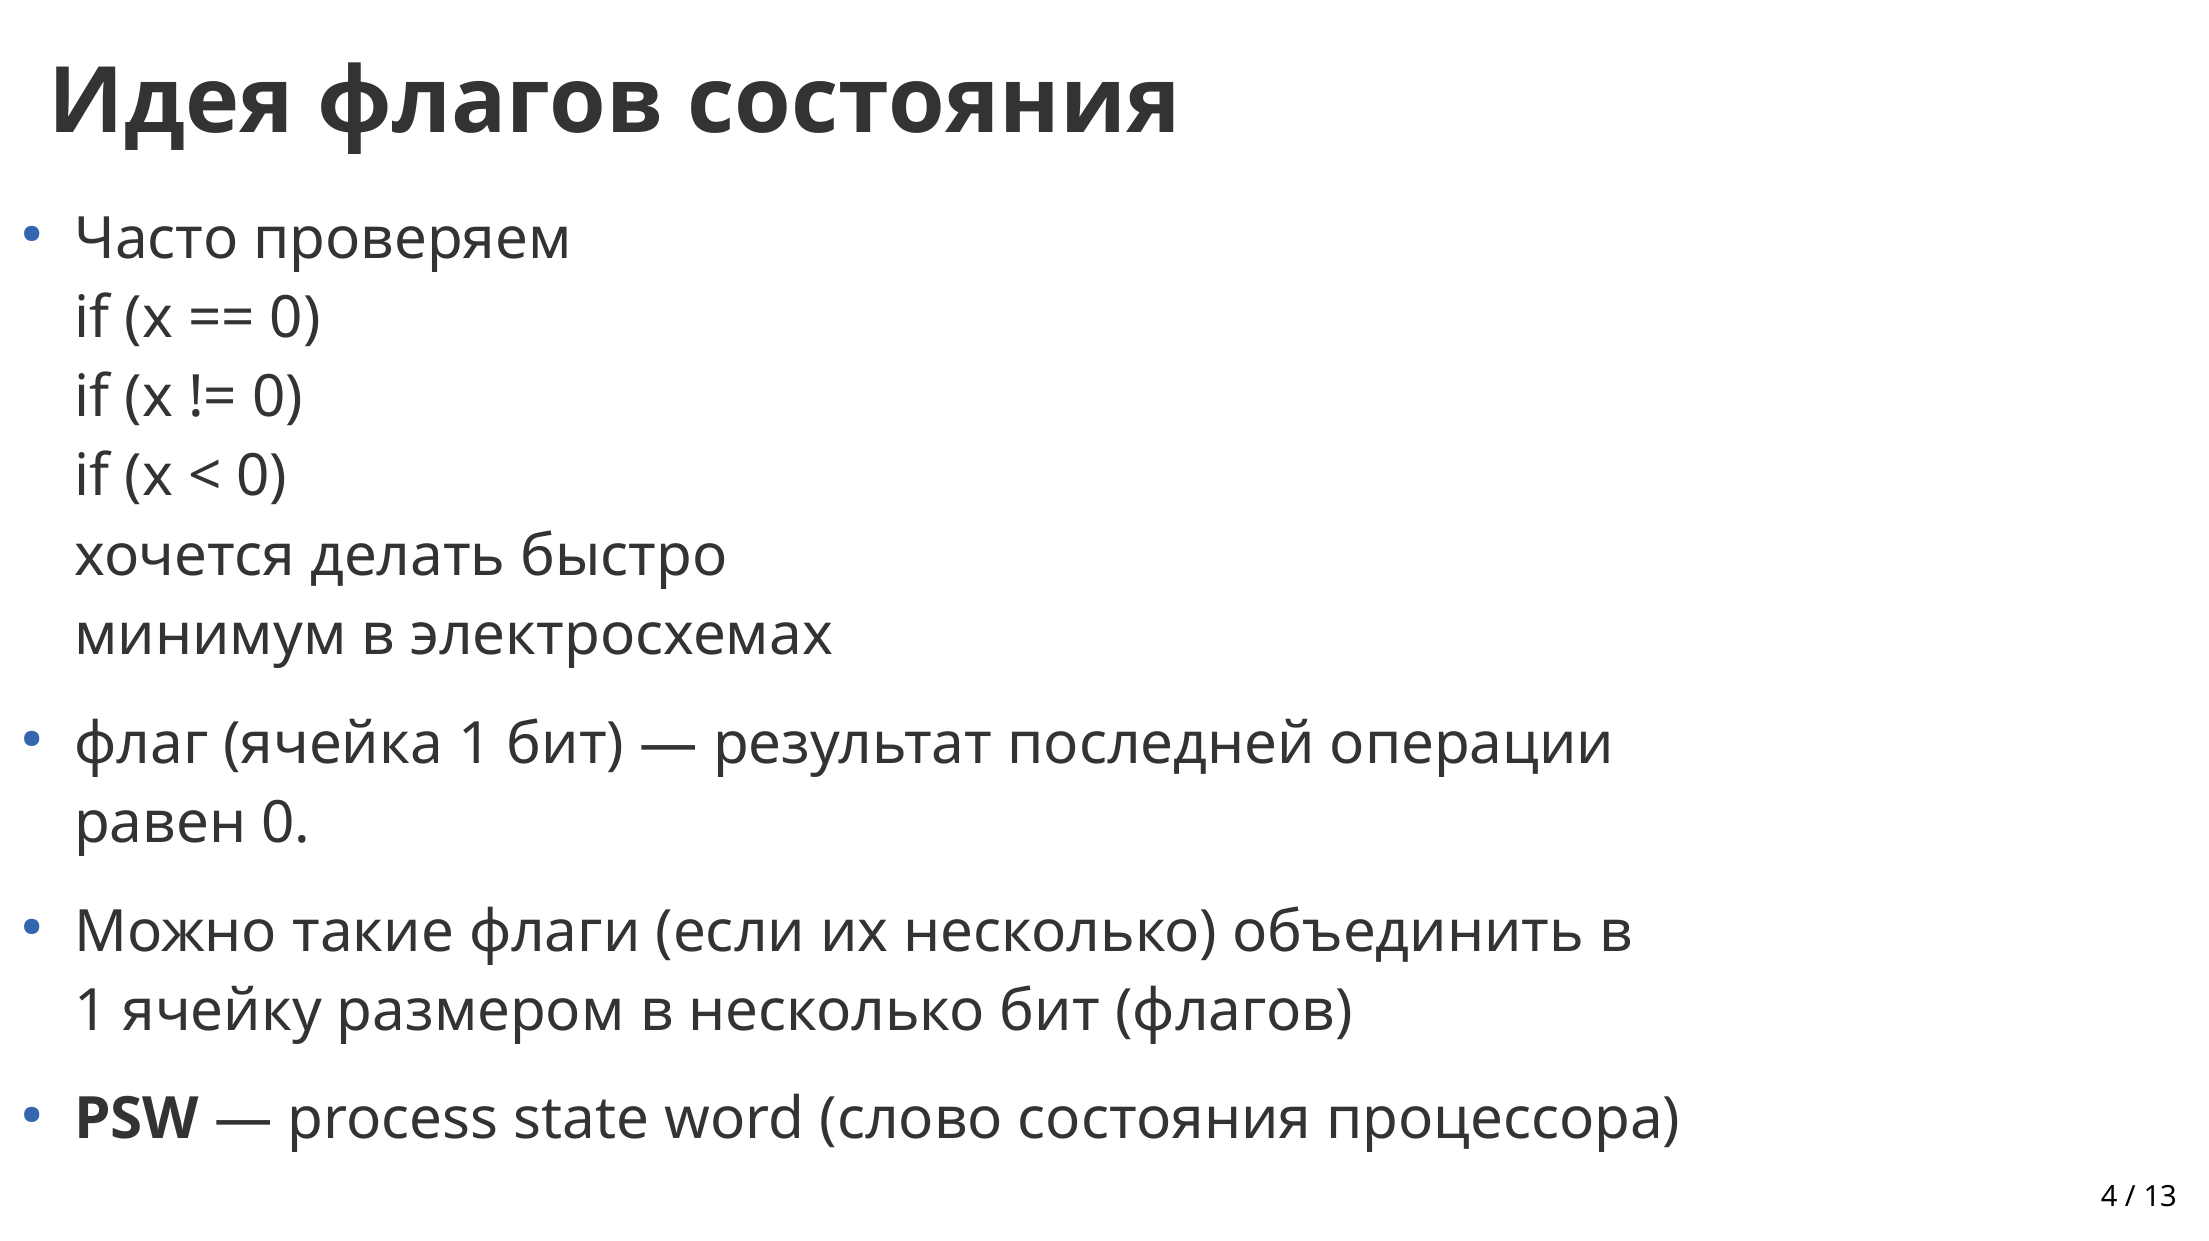

# Идея флагов состояния
Часто проверяем
if (x == 0)
if (x != 0)
if (x < 0)
хочется делать быстро
минимум в электросхемах
флаг (ячейка 1 бит) — результат последней операции равен 0.
Можно такие флаги (если их несколько) объединить в 1 ячейку размером в несколько бит (флагов)
PSW — process state word (слово состояния процессора)
4